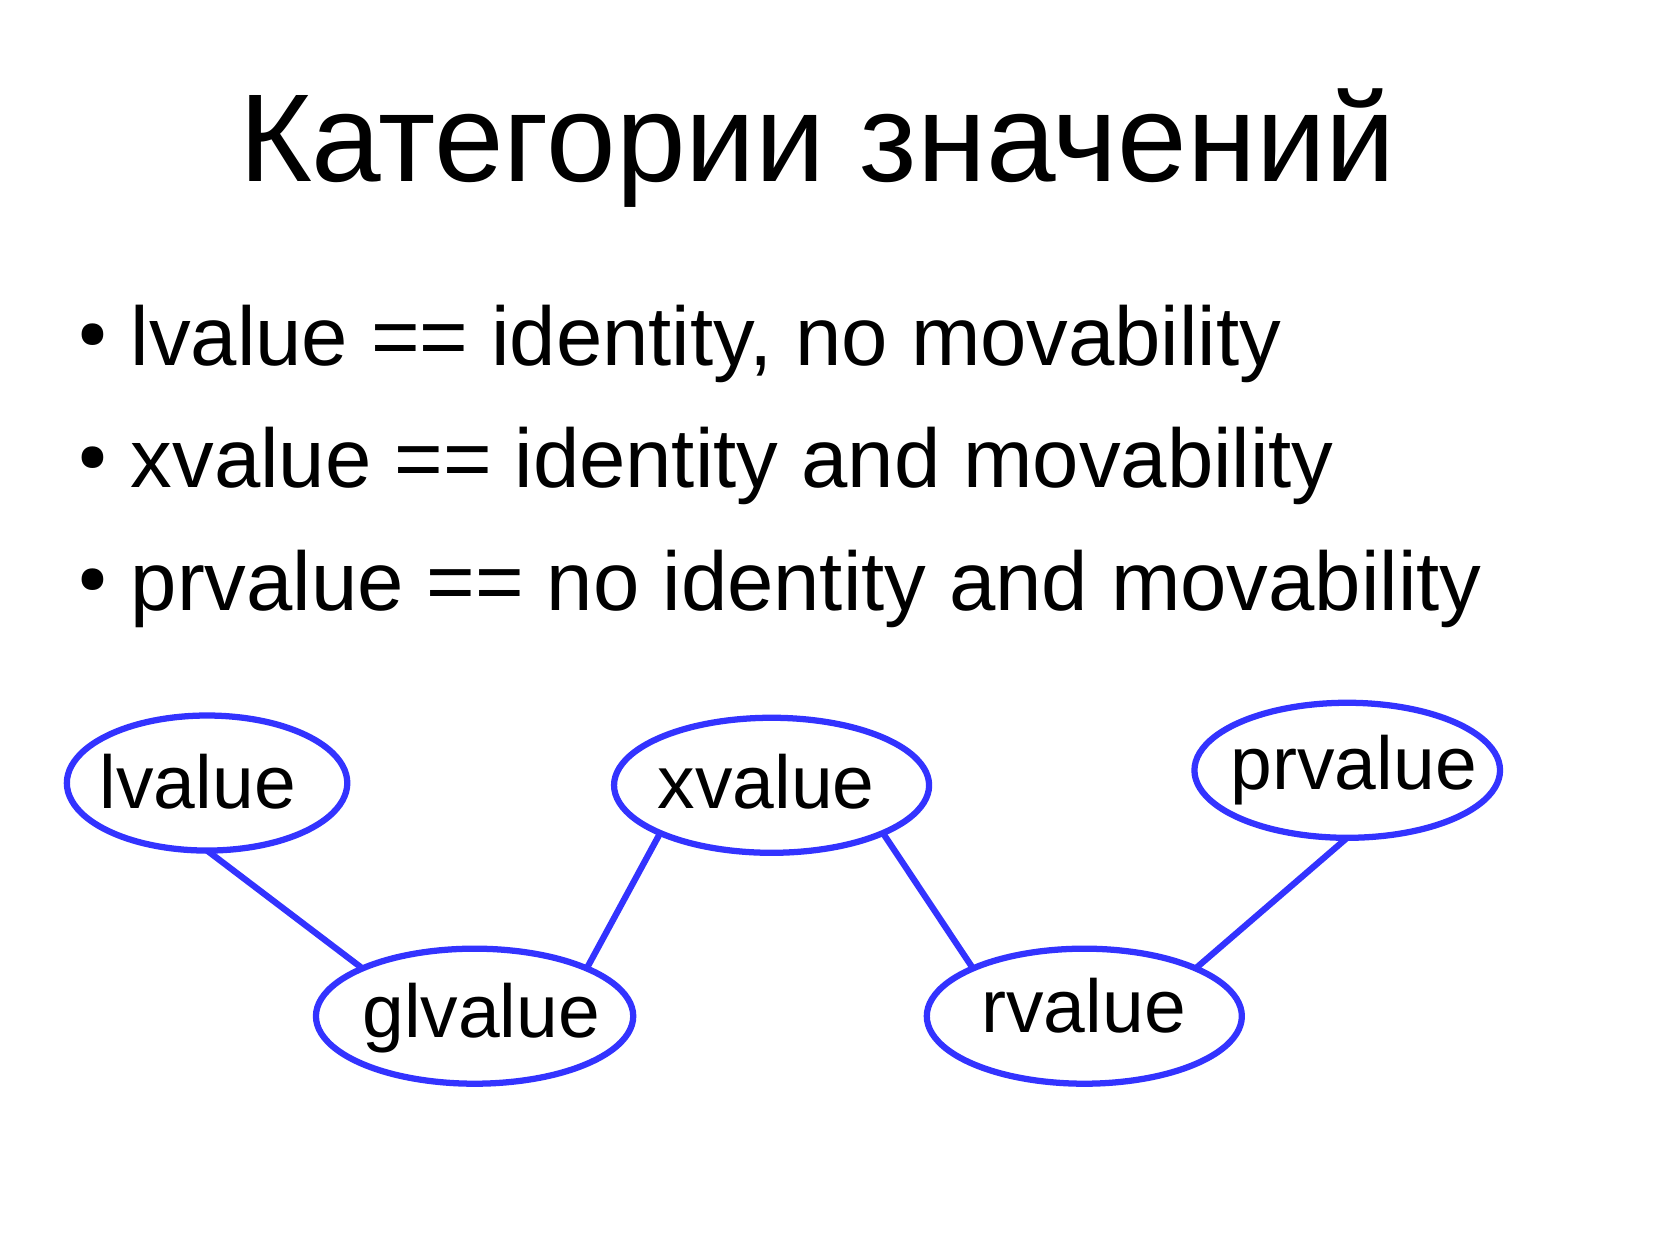

Категории значений
# lvalue == identity, no movability
xvalue == identity and movability
prvalue == no identity and movability
prvalue
lvalue
xvalue
rvalue
glvalue